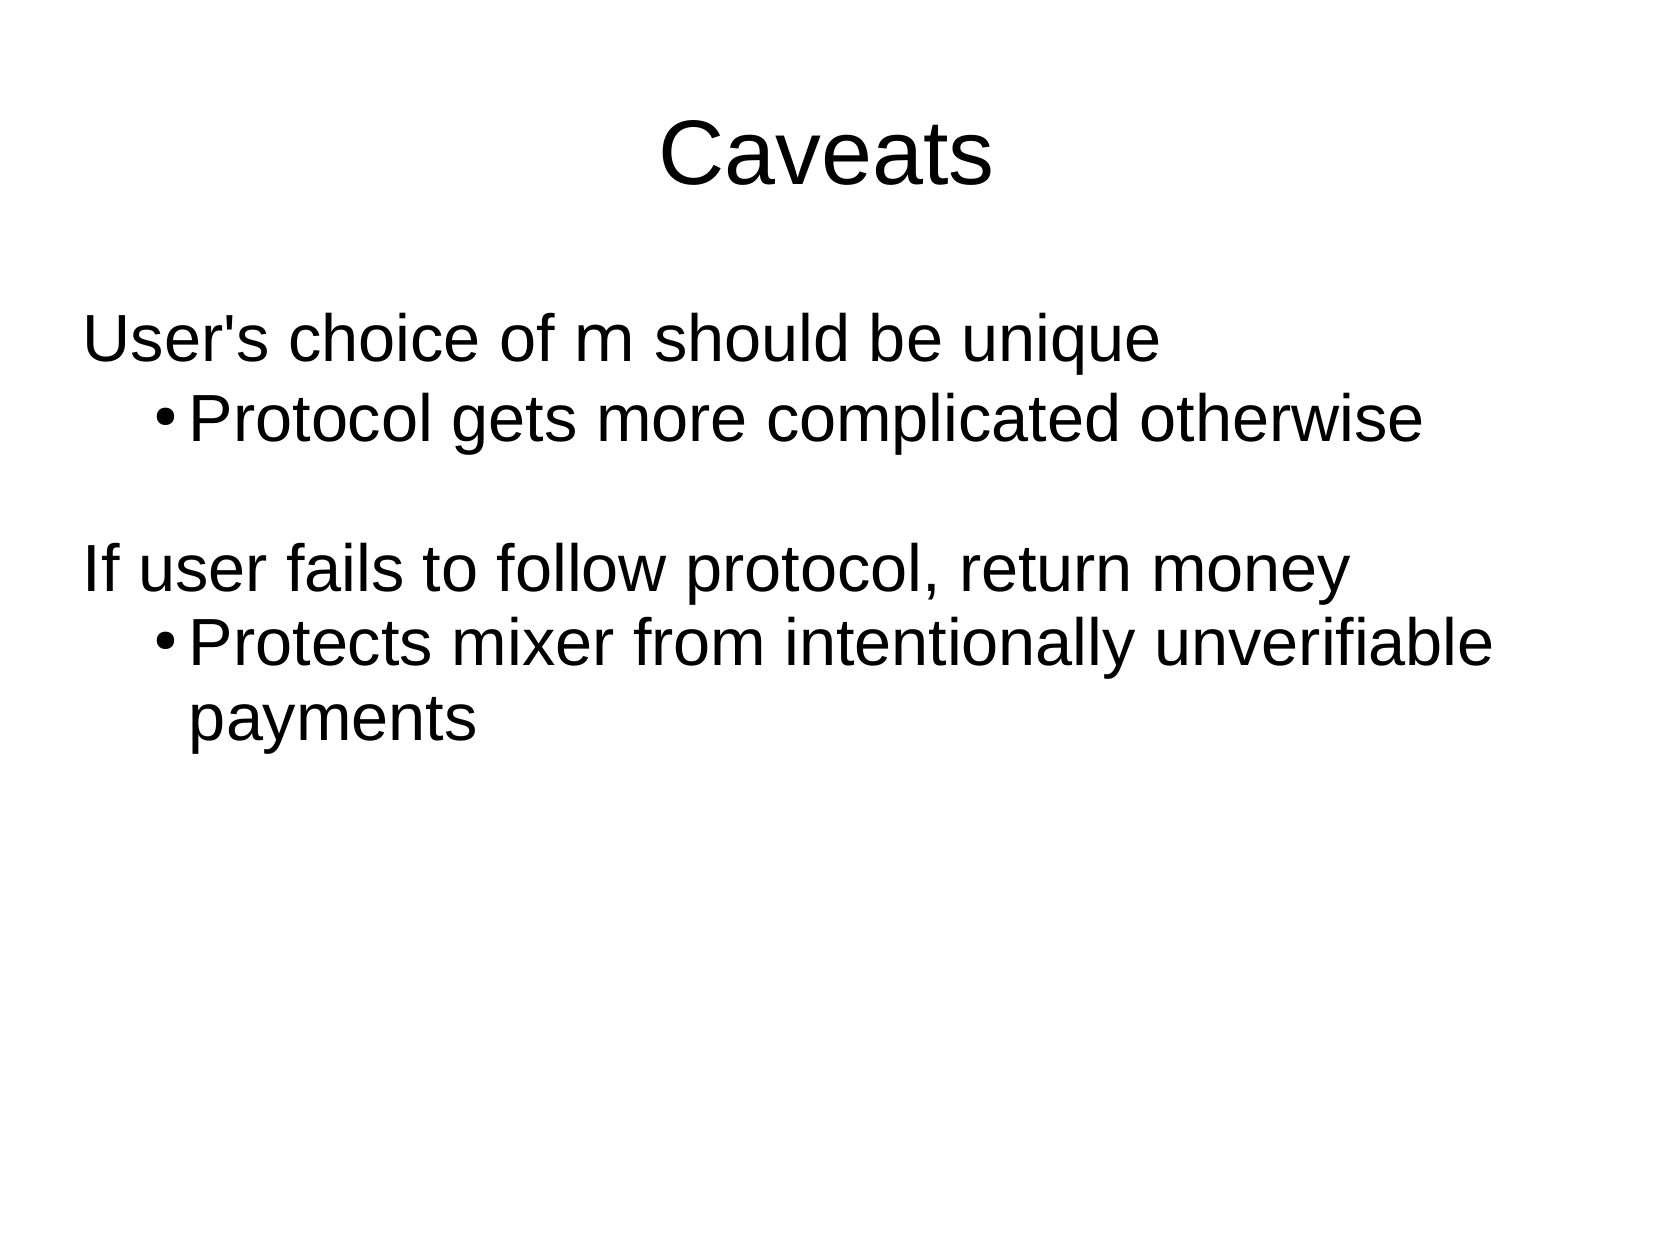

# Caveats
User's choice of m should be unique
Protocol gets more complicated otherwise
If user fails to follow protocol, return money
Protects mixer from intentionally unverifiable payments